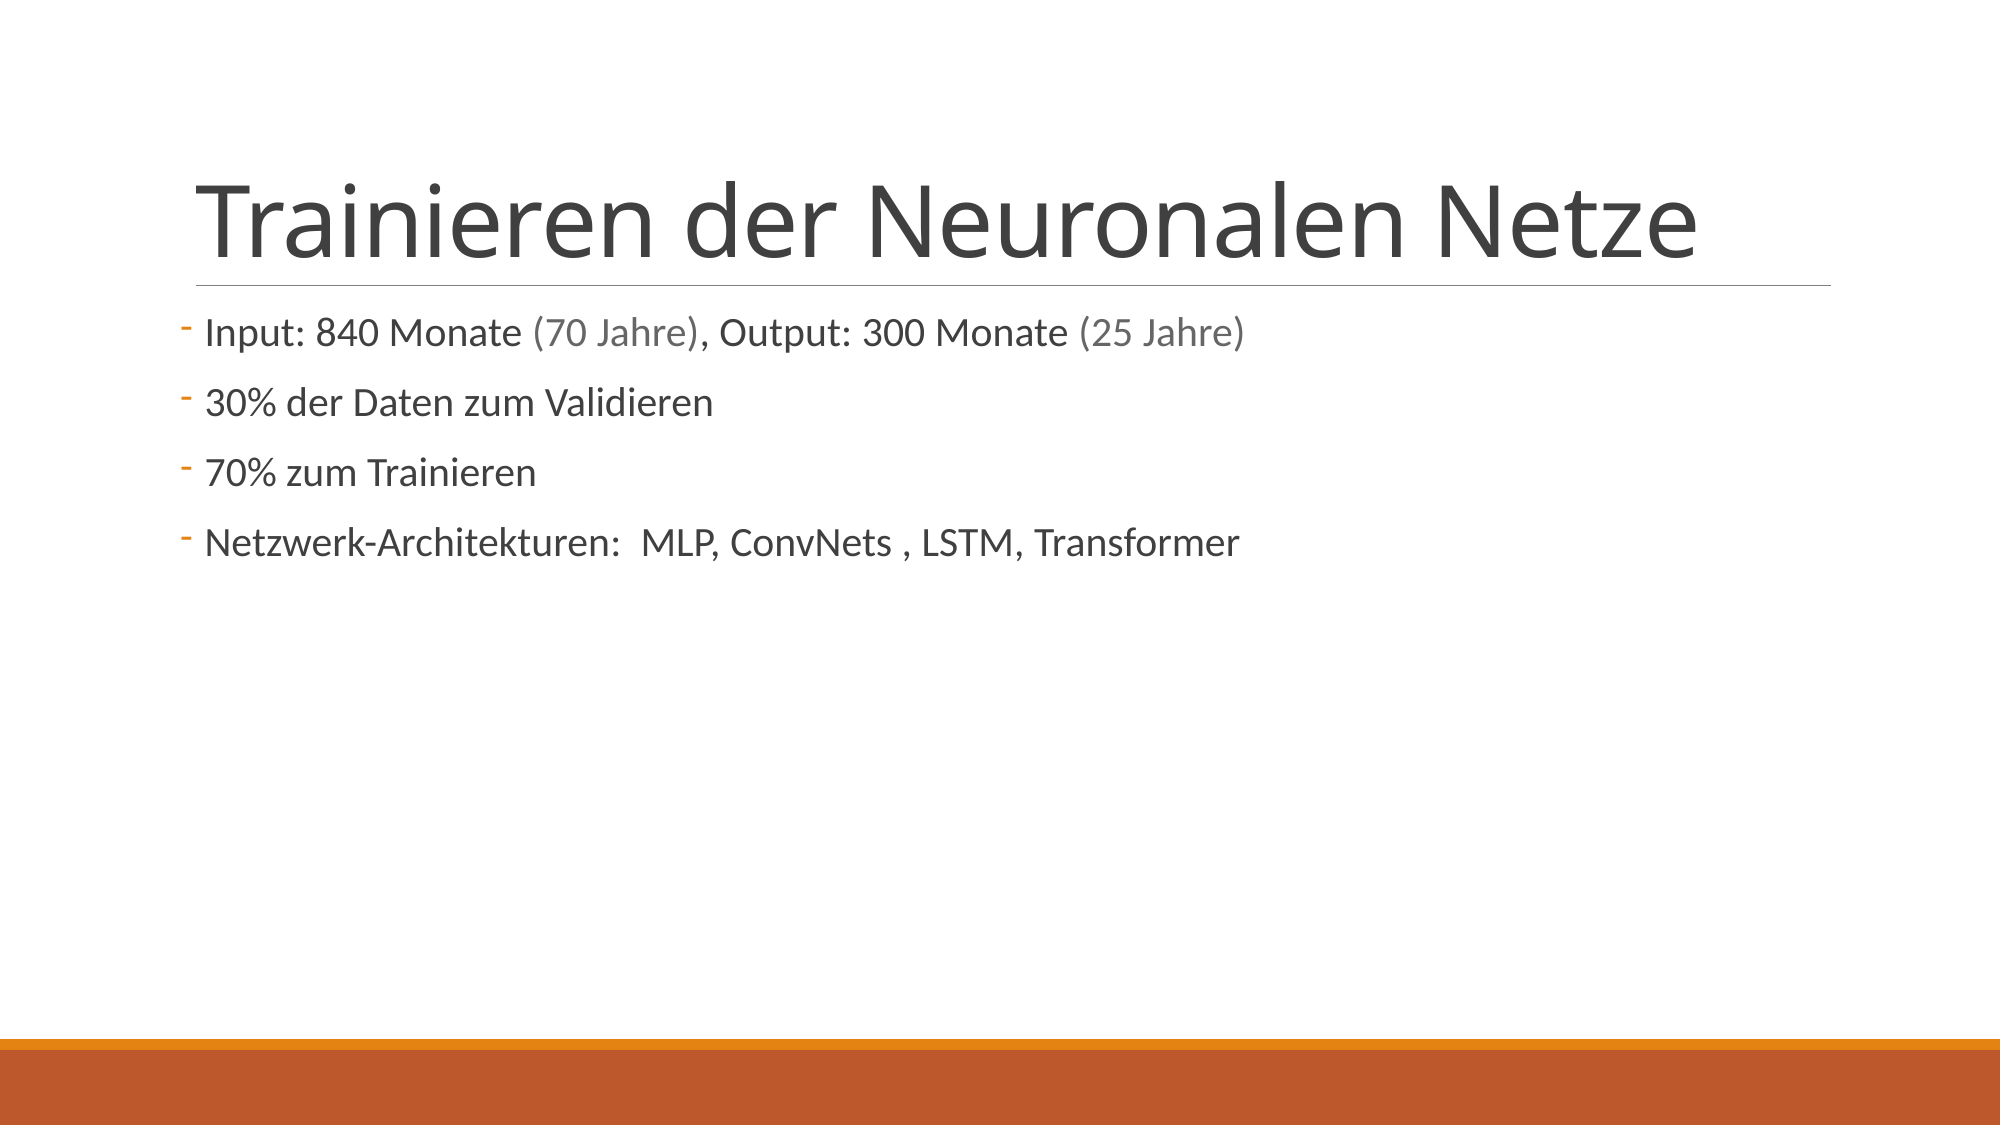

# Trainieren der Neuronalen Netze
 Input: 840 Monate (70 Jahre), Output: 300 Monate (25 Jahre)
 30% der Daten zum Validieren
 70% zum Trainieren
 Netzwerk-Architekturen:  MLP, ConvNets , LSTM, Transformer